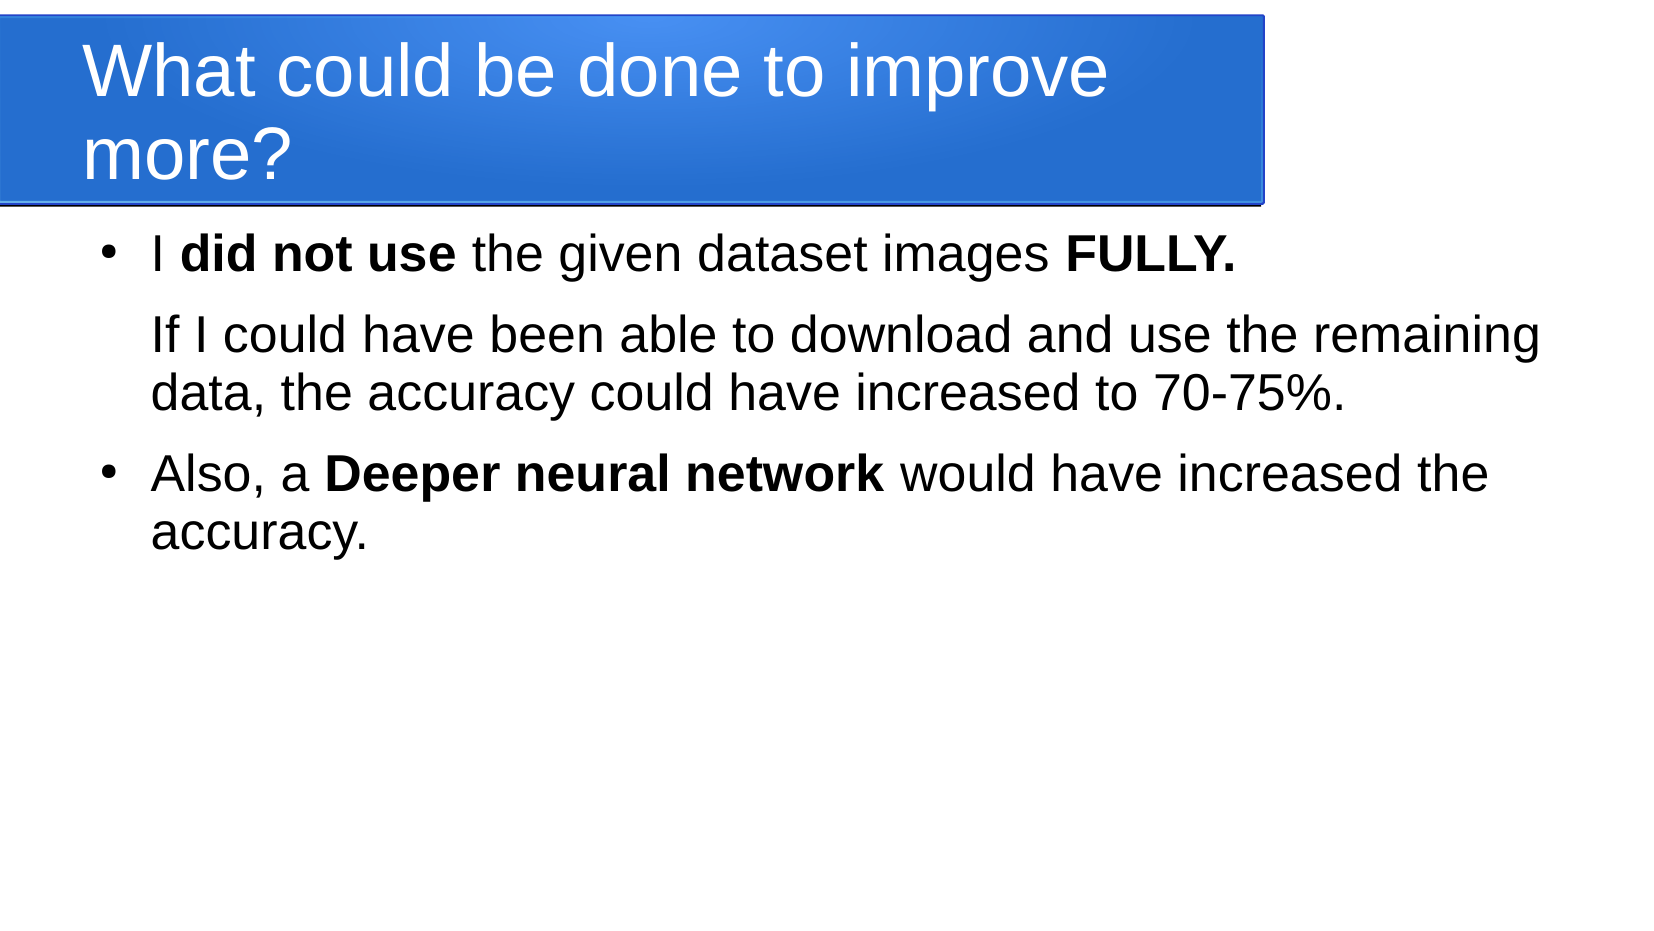

# What could be done to improve more?
I did not use the given dataset images FULLY.
If I could have been able to download and use the remaining data, the accuracy could have increased to 70-75%.
Also, a Deeper neural network would have increased the accuracy.